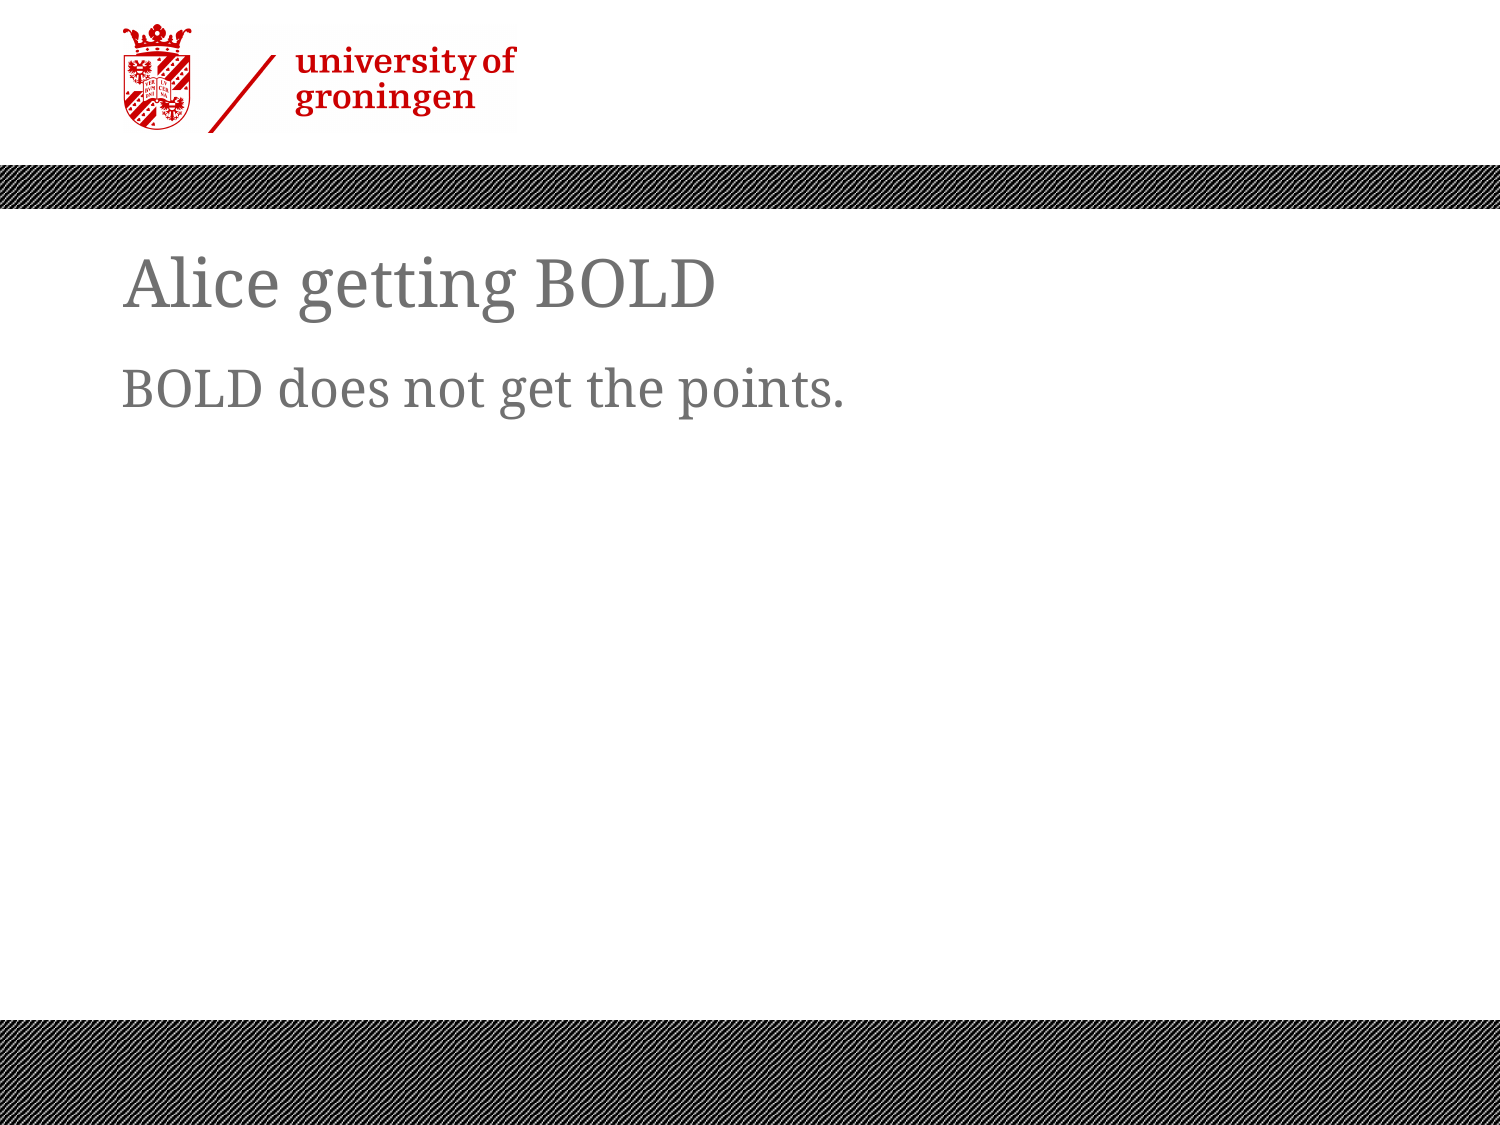

# Alice getting BOLD
BOLD does not get the points.